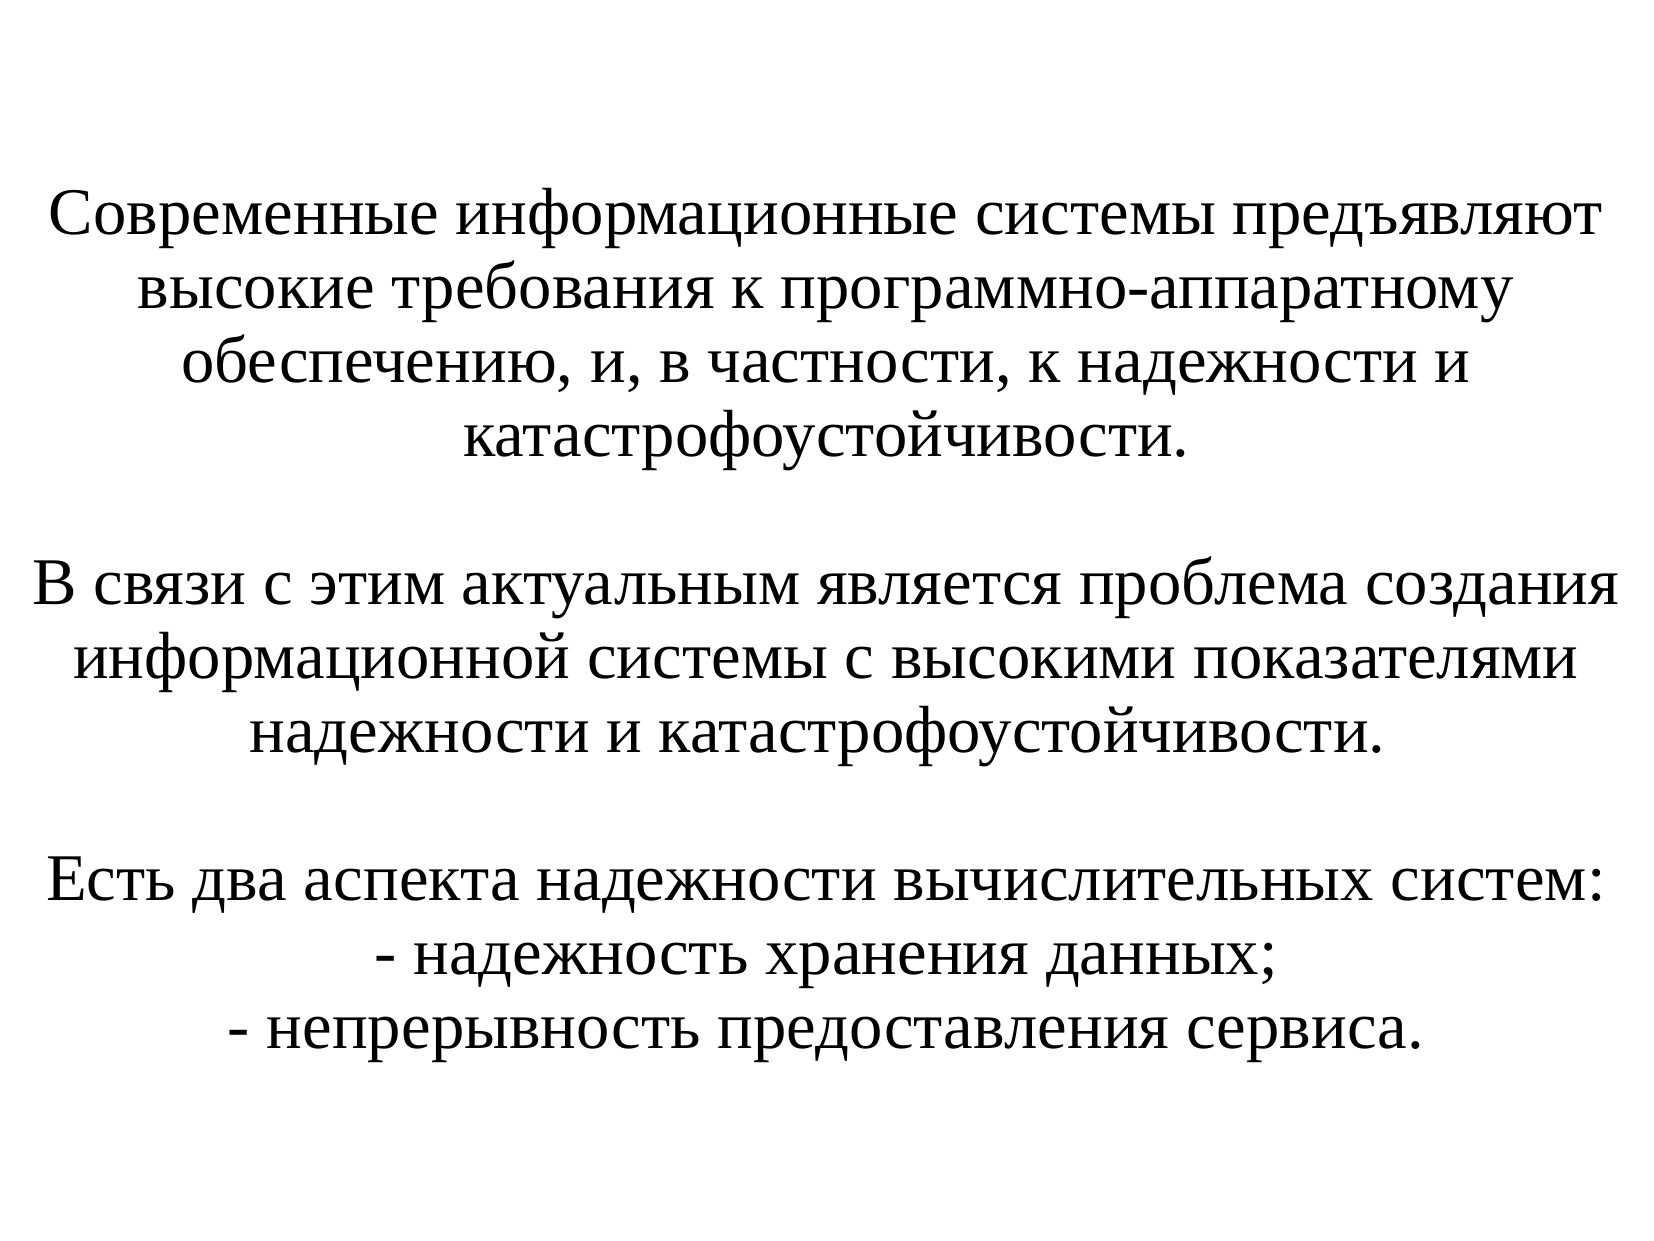

# Современные информационные системы предъявляют высокие требования к программно-аппаратному обеспечению, и, в частности, к надежности и катастрофоустойчивости.
В связи с этим актуальным является проблема создания информационной системы с высокими показателями надежности и катастрофоустойчивости.
Есть два аспекта надежности вычислительных систем:
- надежность хранения данных;
- непрерывность предоставления сервиса.